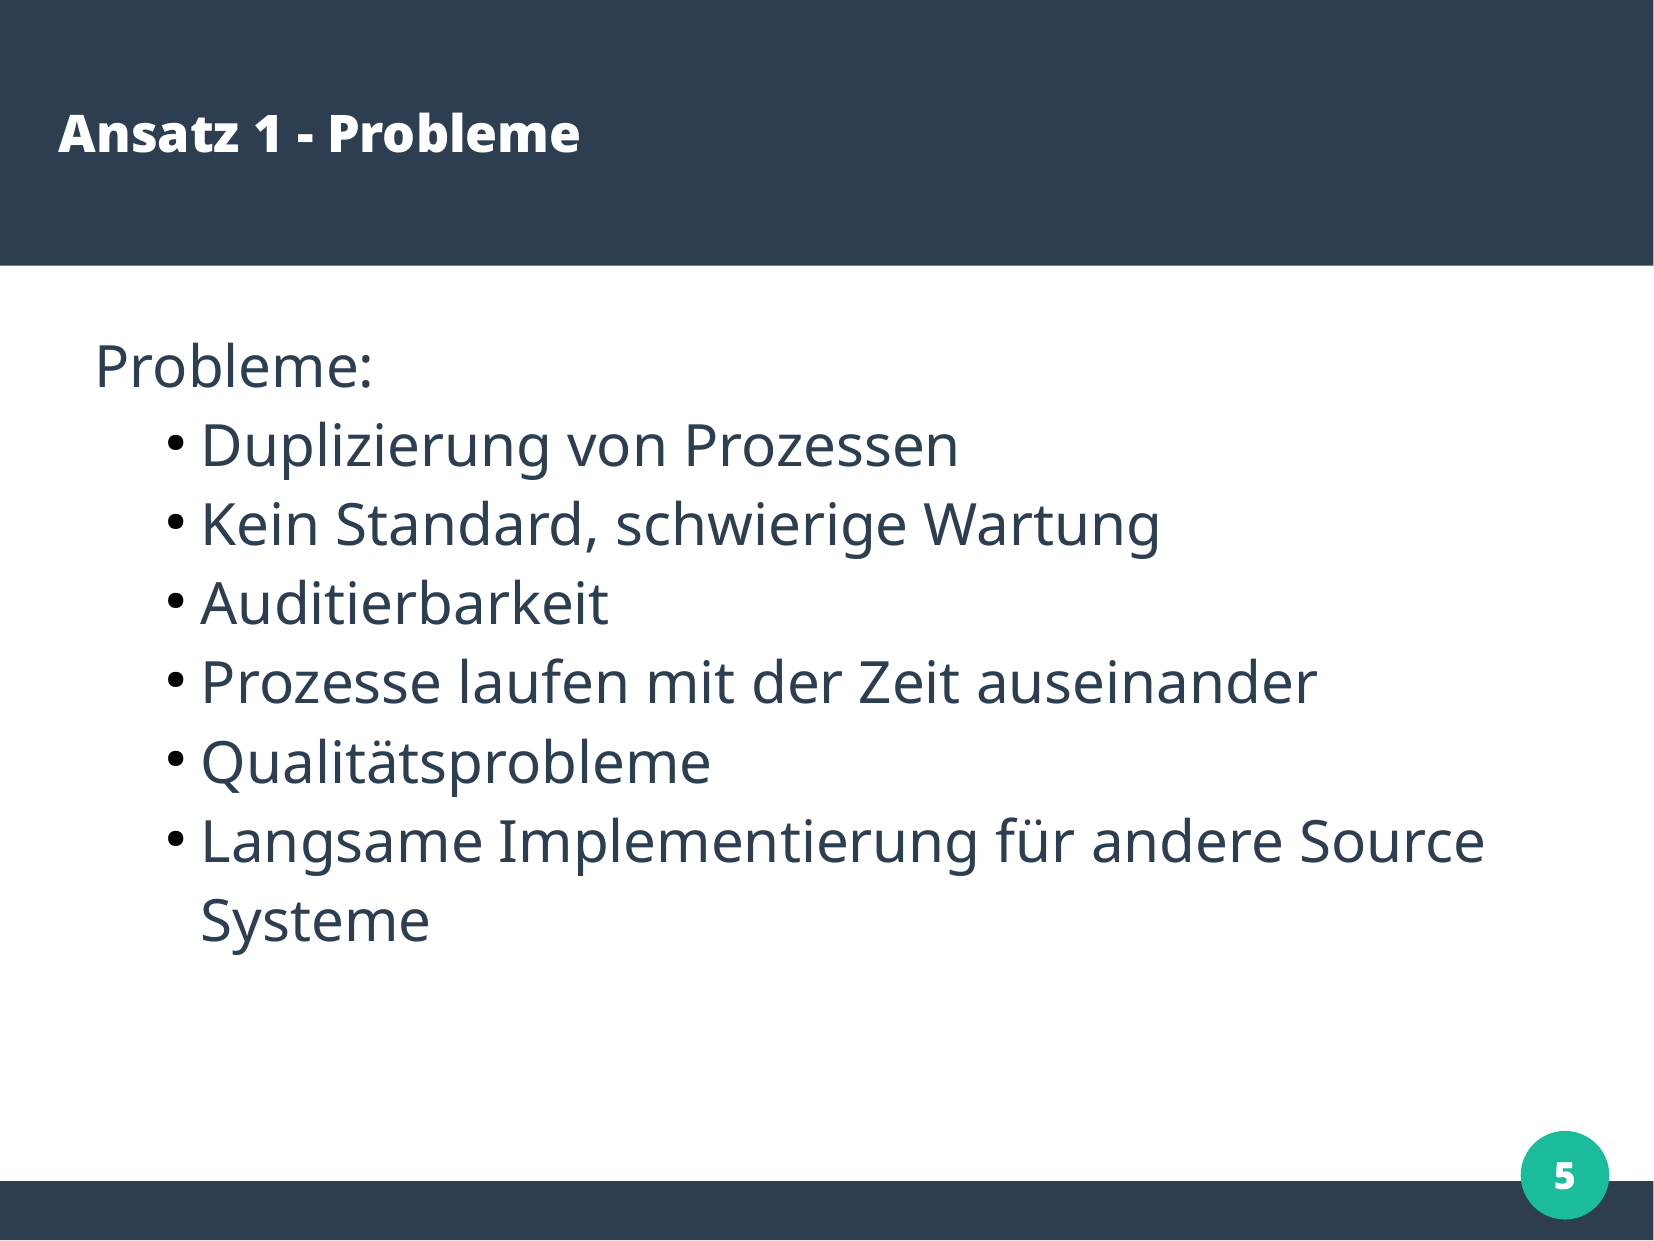

# Ansatz 1 - Probleme
Probleme:
Duplizierung von Prozessen
Kein Standard, schwierige Wartung
Auditierbarkeit
Prozesse laufen mit der Zeit auseinander
Qualitätsprobleme
Langsame Implementierung für andere Source Systeme
5